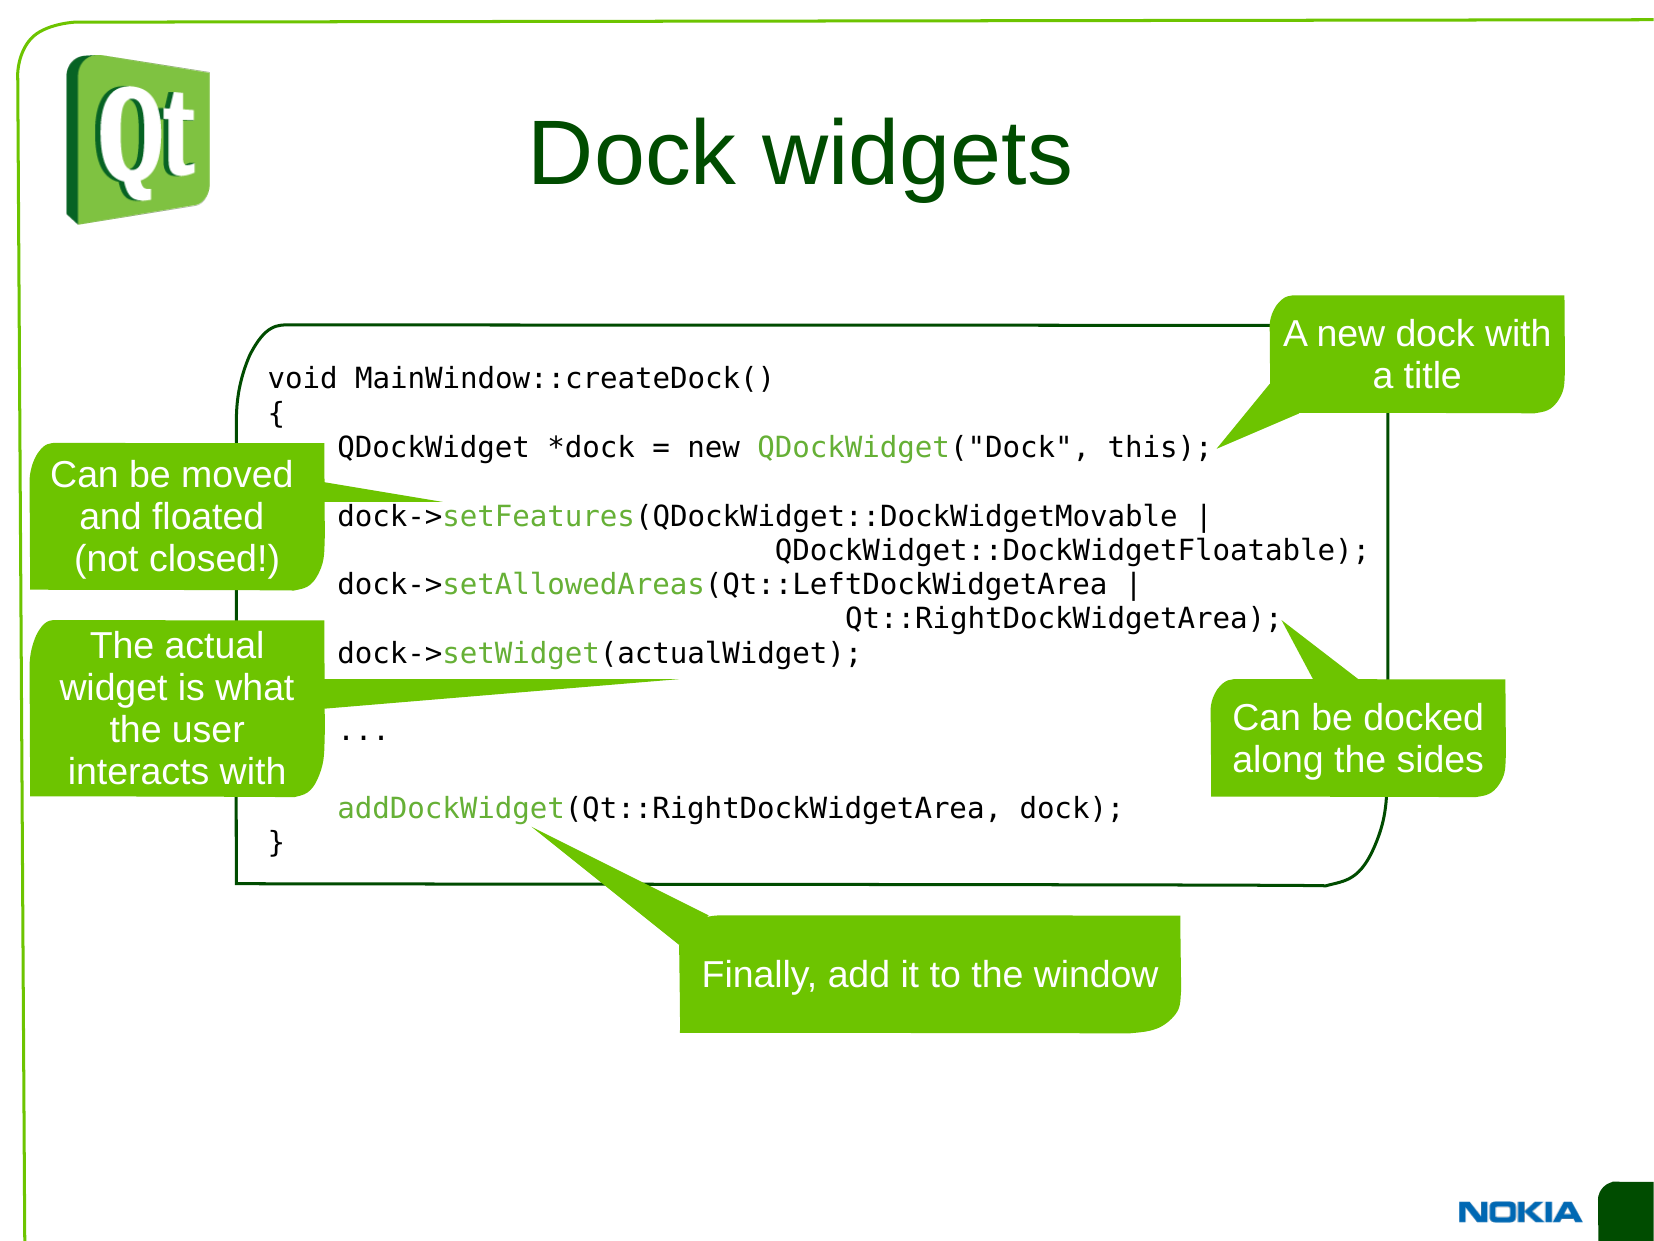

# Dock widgets
A new dock with
a title
void MainWindow::createDock()
{
 QDockWidget *dock = new QDockWidget("Dock", this);
 dock->setFeatures(QDockWidget::DockWidgetMovable |
 QDockWidget::DockWidgetFloatable);
 dock->setAllowedAreas(Qt::LeftDockWidgetArea |
 Qt::RightDockWidgetArea);
 dock->setWidget(actualWidget);
 ...
 addDockWidget(Qt::RightDockWidgetArea, dock);
}
Can be moved
and floated
(not closed!)
The actual
widget is what
the user
interacts with
Can be docked
along the sides
Finally, add it to the window